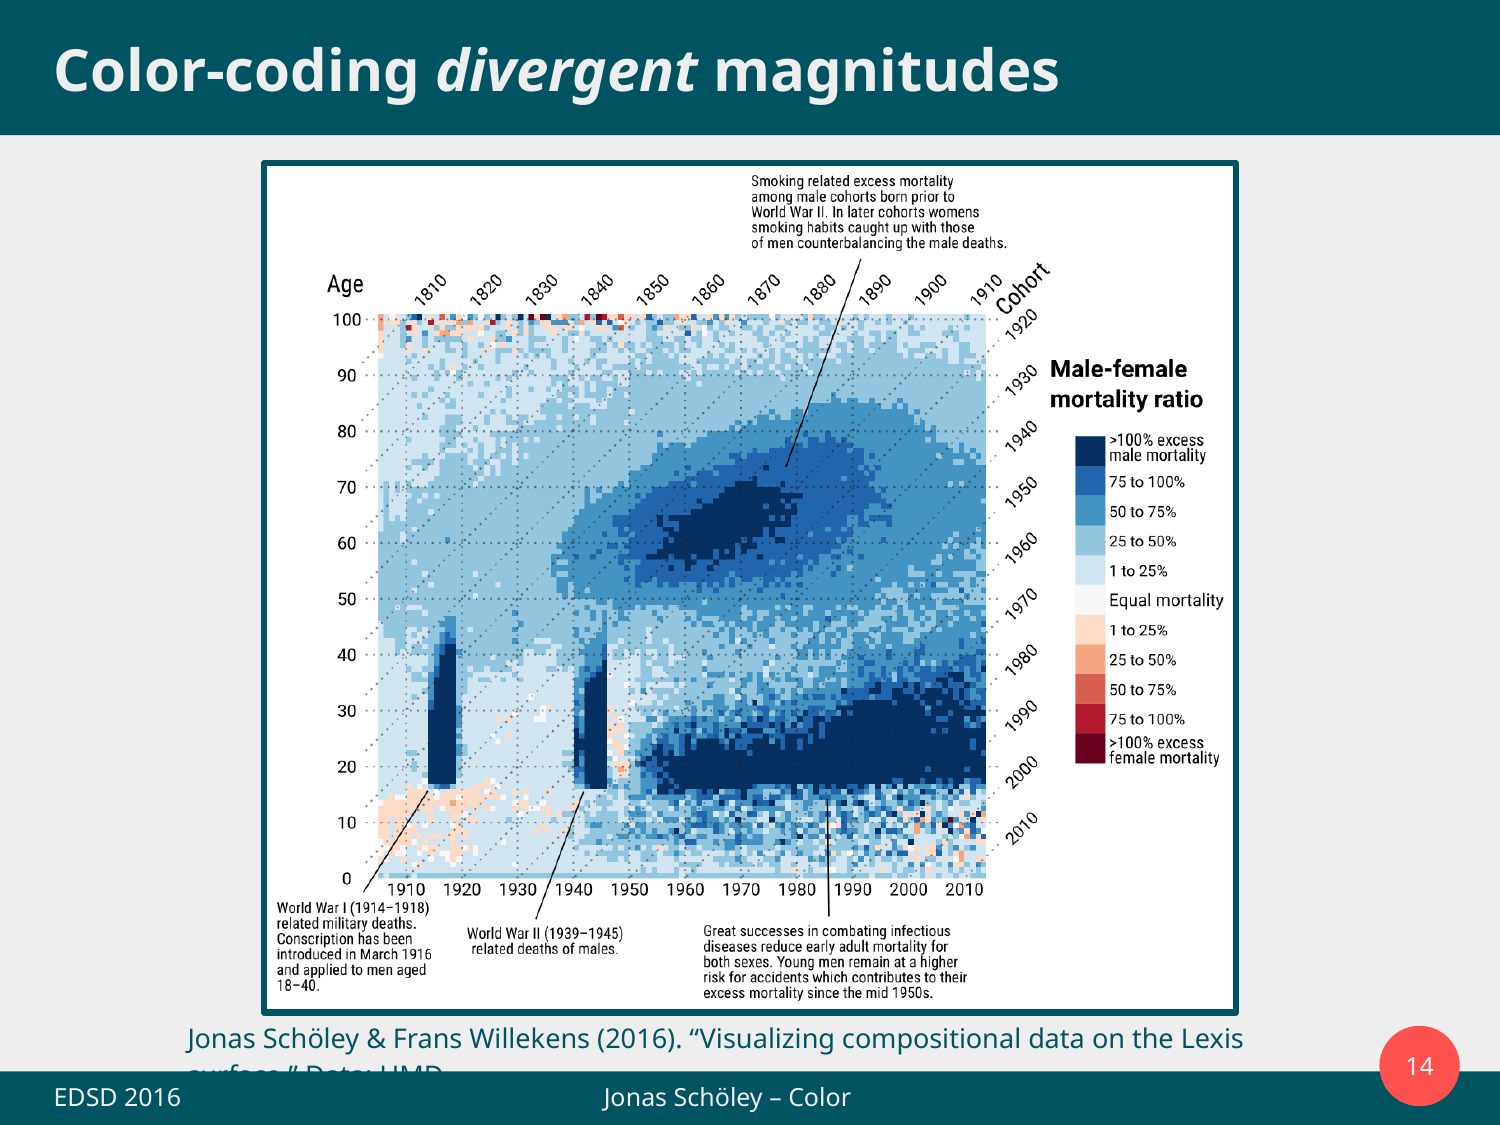

# Color-coding divergent magnitudes
Jonas Schöley & Frans Willekens (2016). “Visualizing compositional data on the Lexis surface.” Data: HMD.
14
EDSD 2016
Jonas Schöley – Color